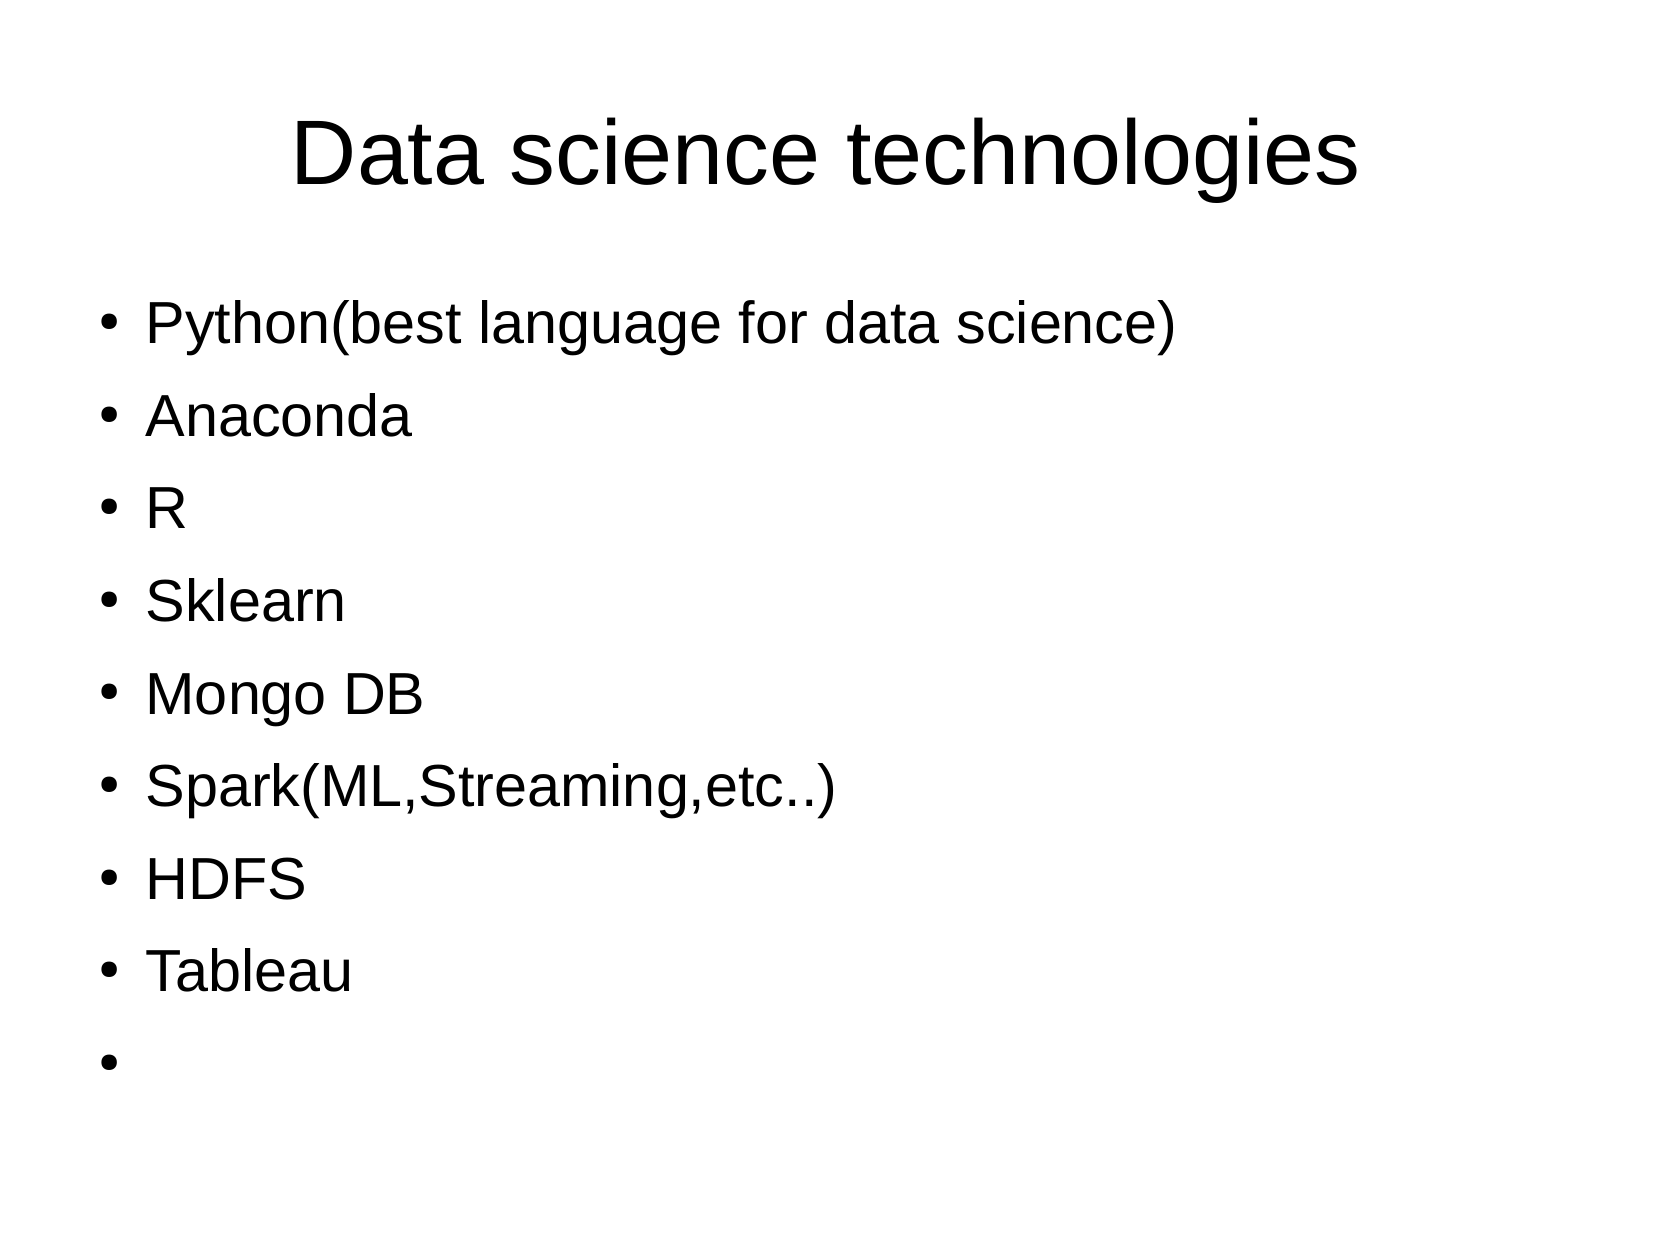

# Data science technologies
Python(best language for data science)
Anaconda
R
Sklearn
Mongo DB
Spark(ML,Streaming,etc..)
HDFS
Tableau